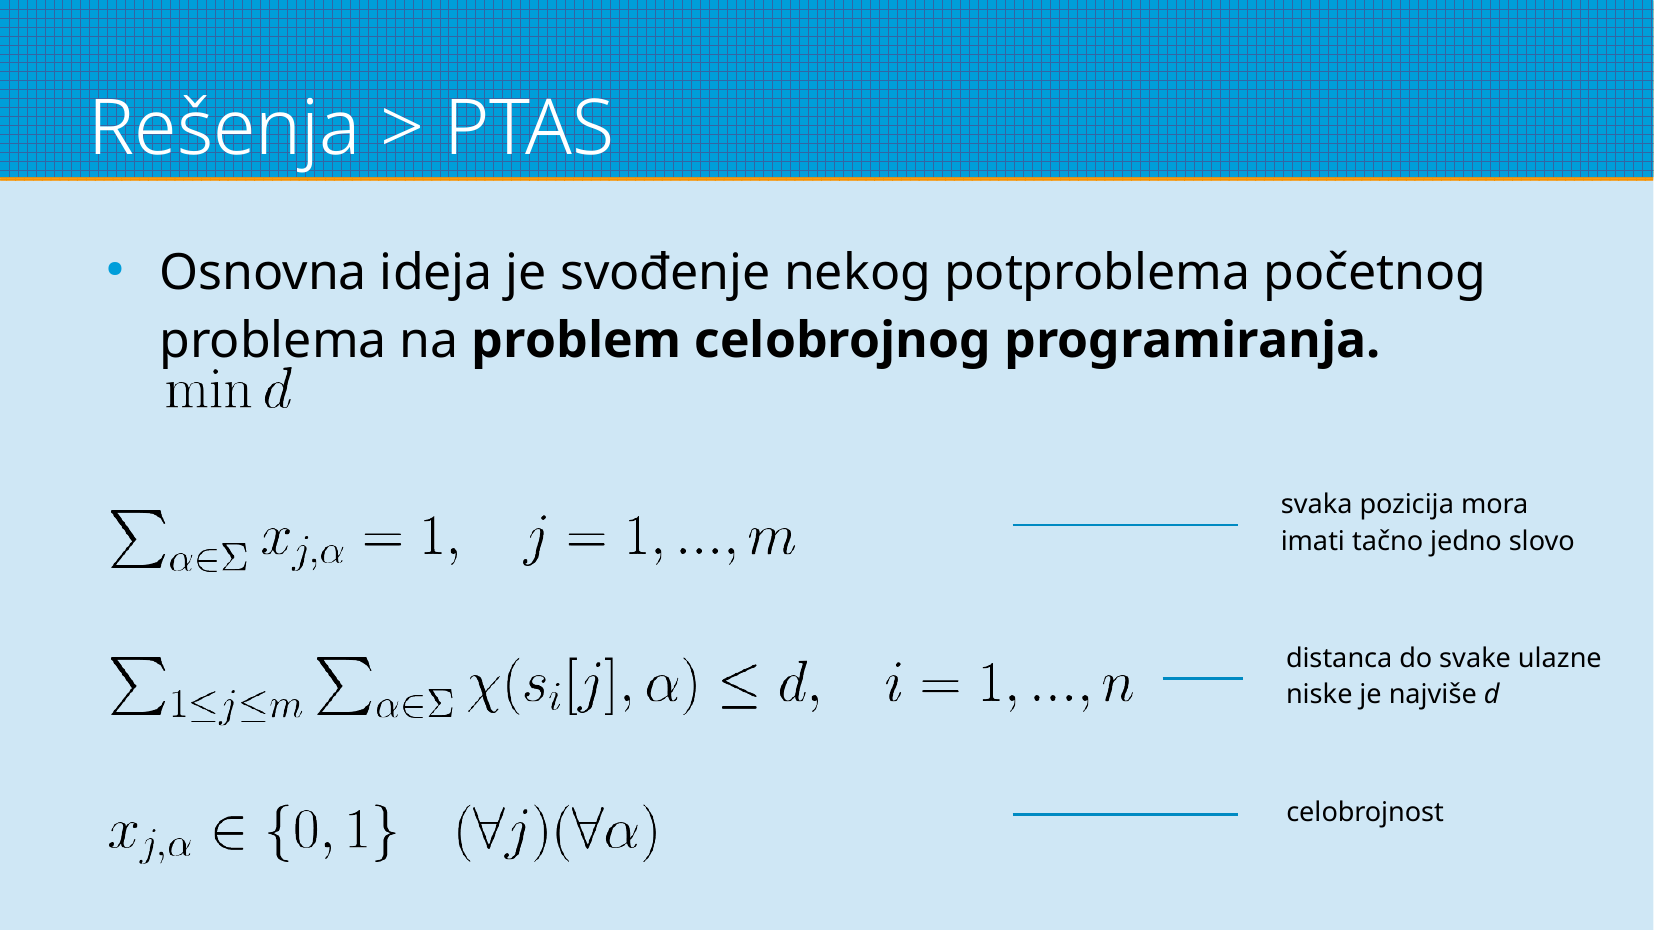

# Rešenja > PTAS
Osnovna ideja je svođenje nekog potproblema početnog problema na problem celobrojnog programiranja.
svaka pozicija mora
imati tačno jedno slovo
distanca do svake ulazne
niske je najviše d
celobrojnost